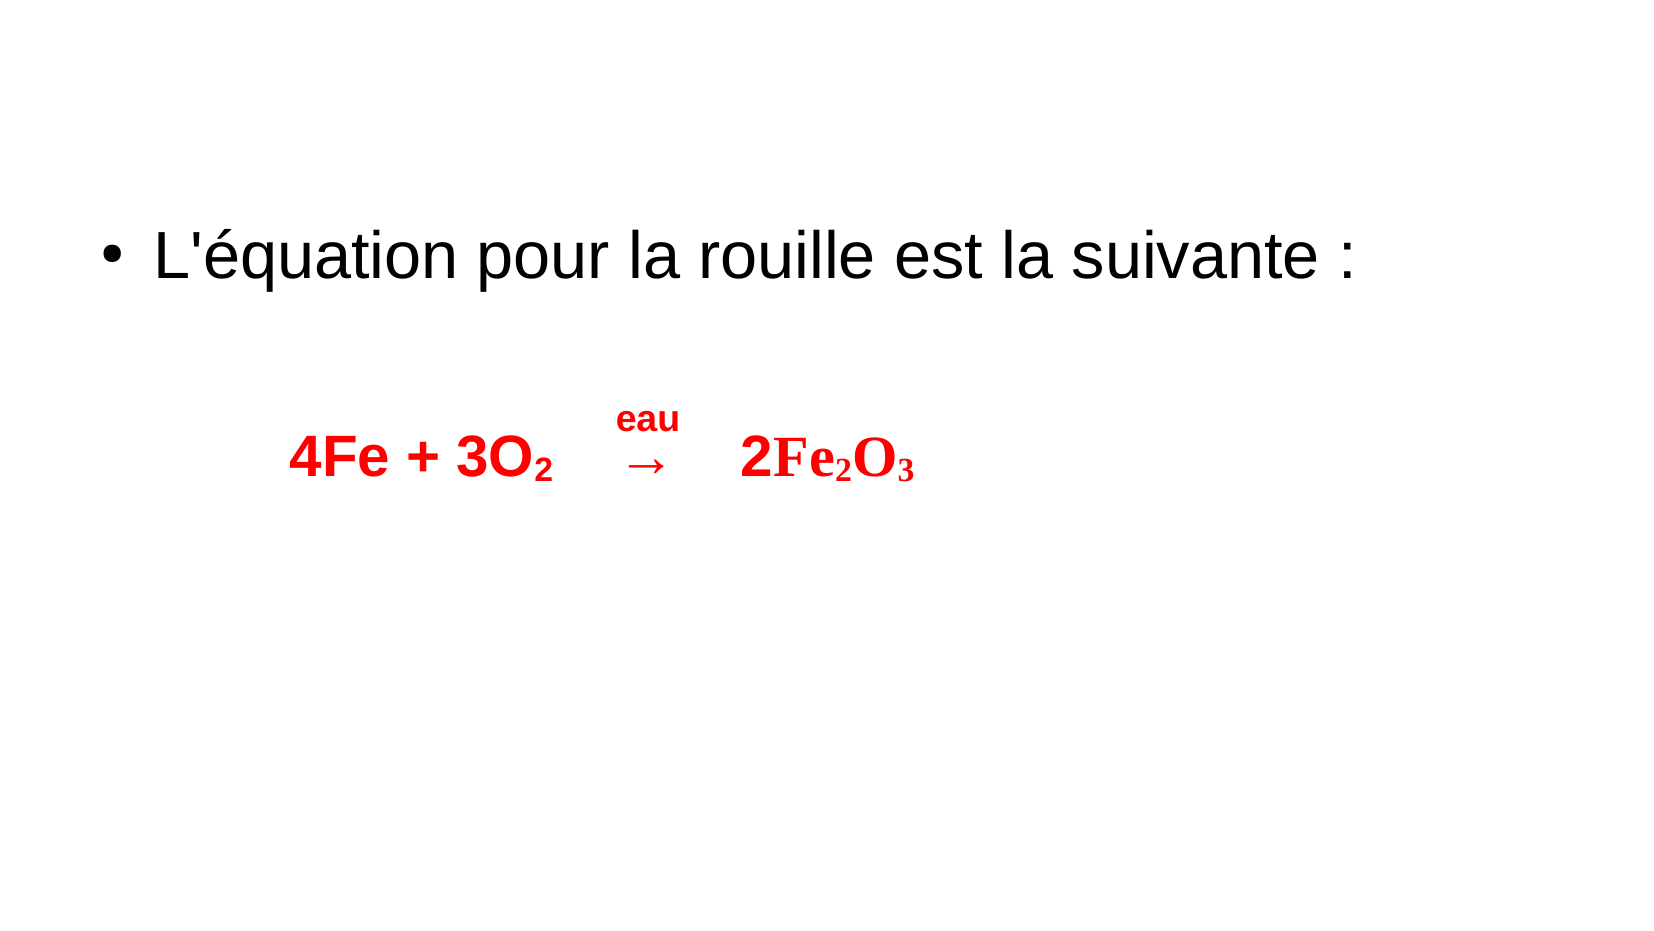

#
L'équation pour la rouille est la suivante :
eau
4Fe + 3O2 → 2Fe2O3